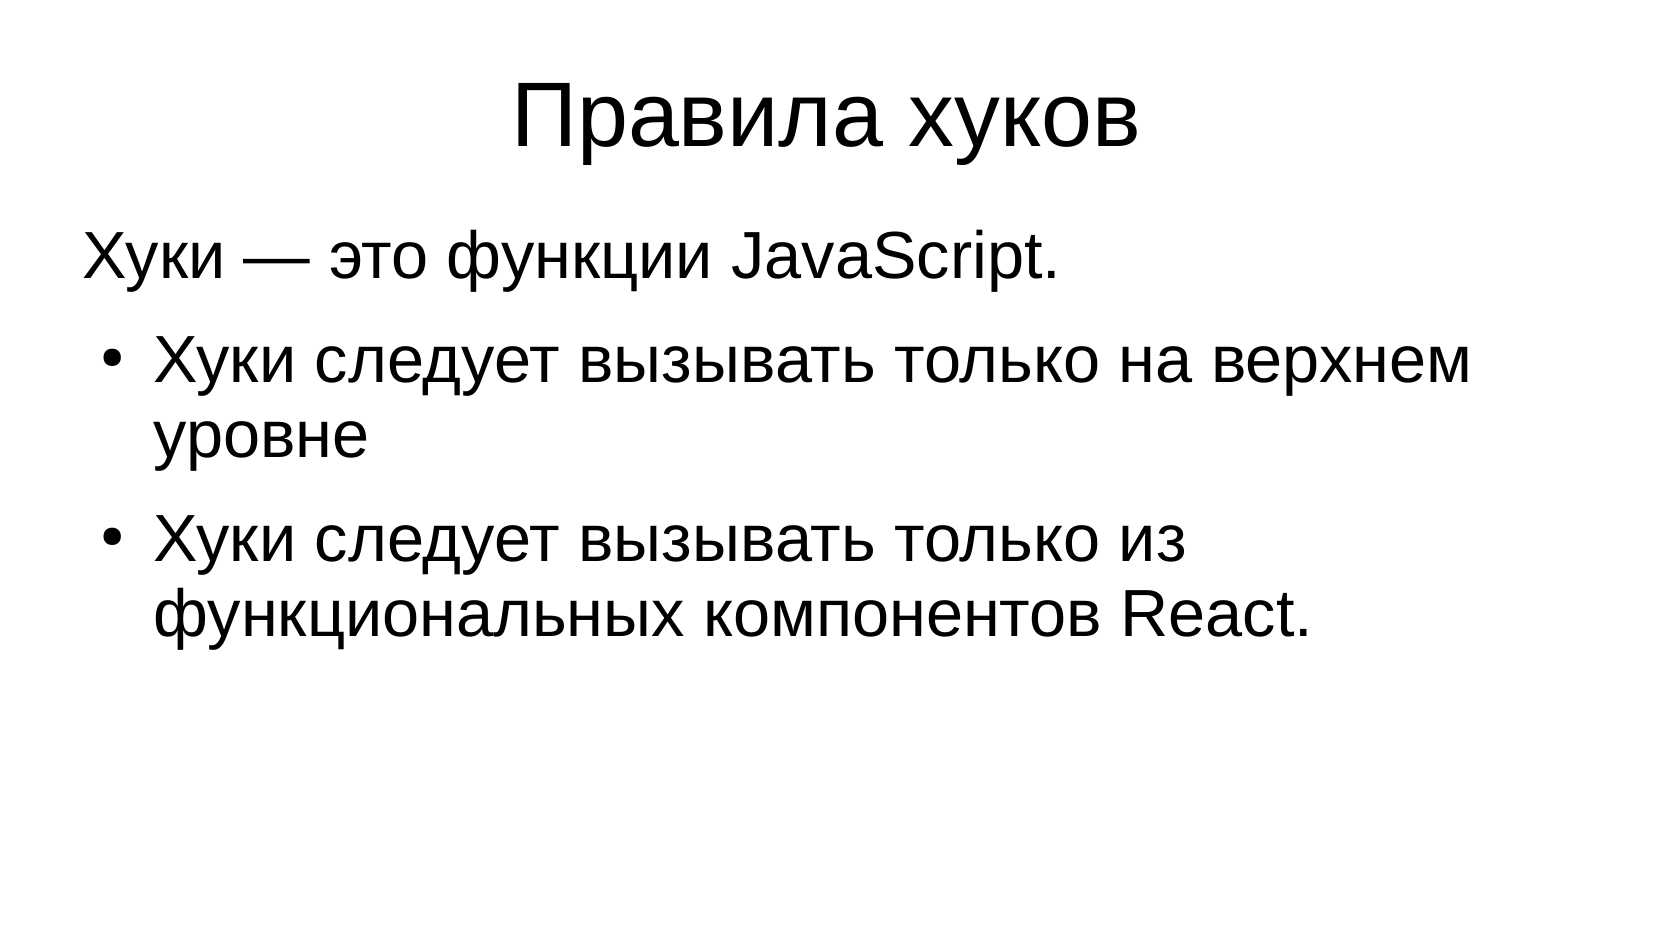

# Правила хуков
Хуки — это функции JavaScript.
Хуки следует вызывать только на верхнем уровне
Хуки следует вызывать только из функциональных компонентов React.